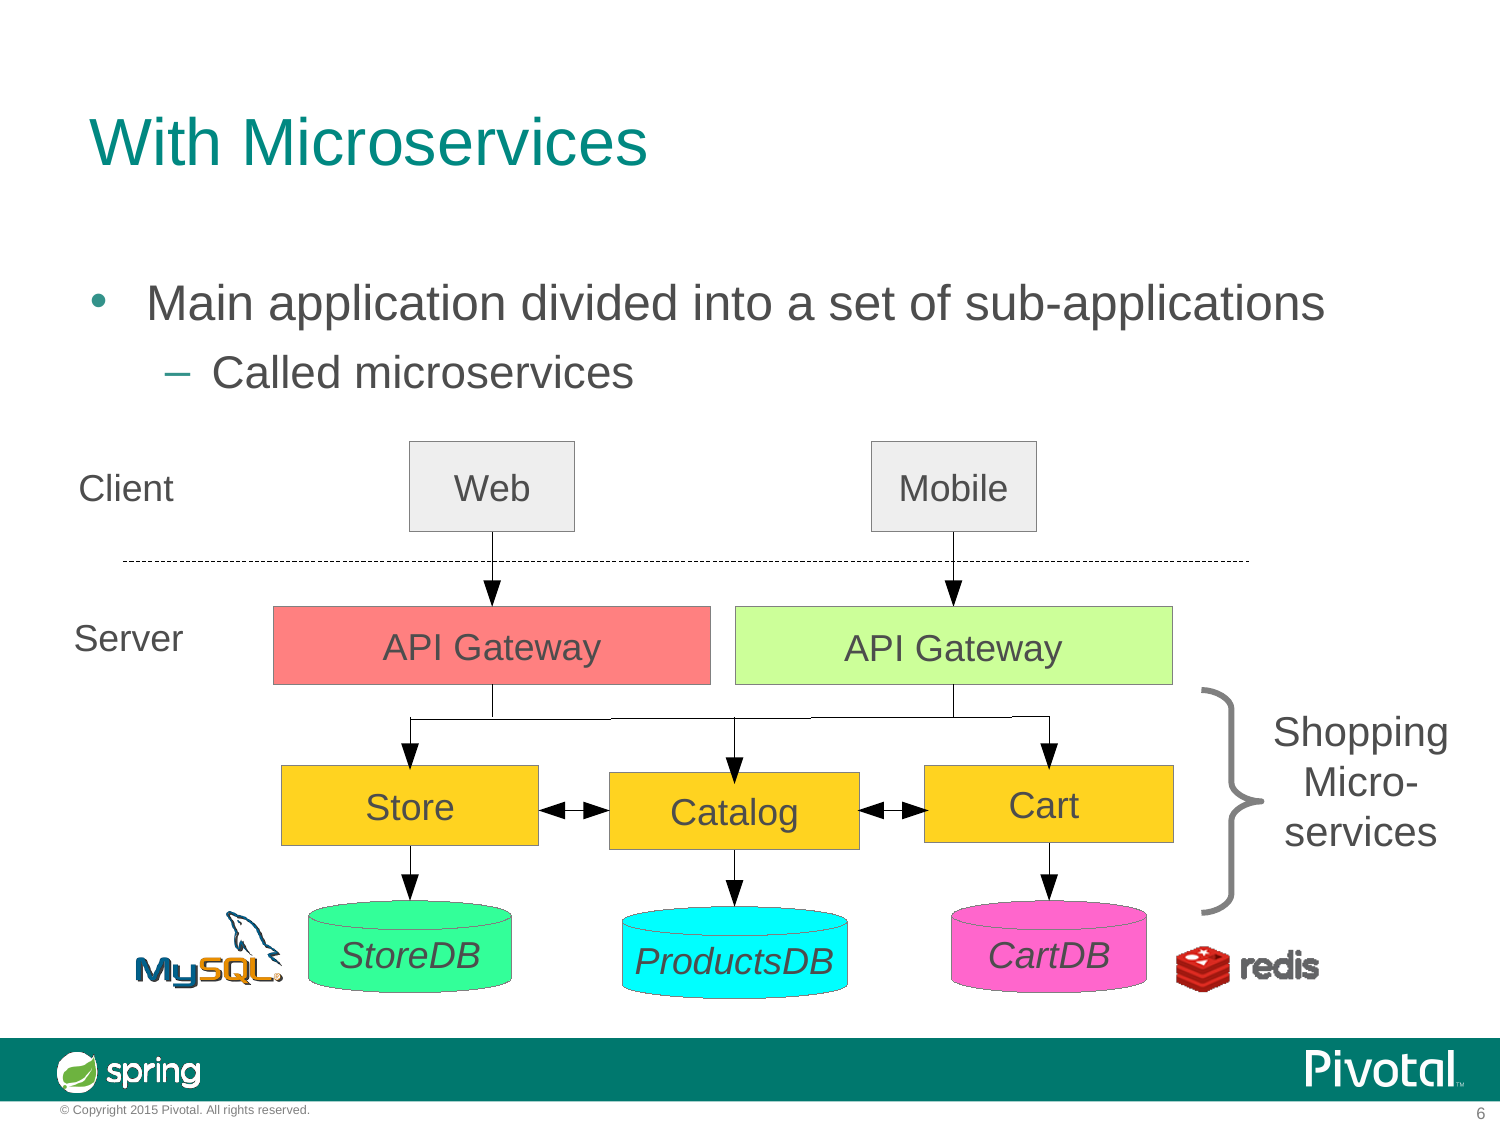

# With Microservices
Main application divided into a set of sub-applications
Called microservices
Web
Mobile
Client
API Gateway
API Gateway
Server
Shopping
Micro-
services
Store
Cart
Catalog
StoreDB
CartDB
ProductsDB